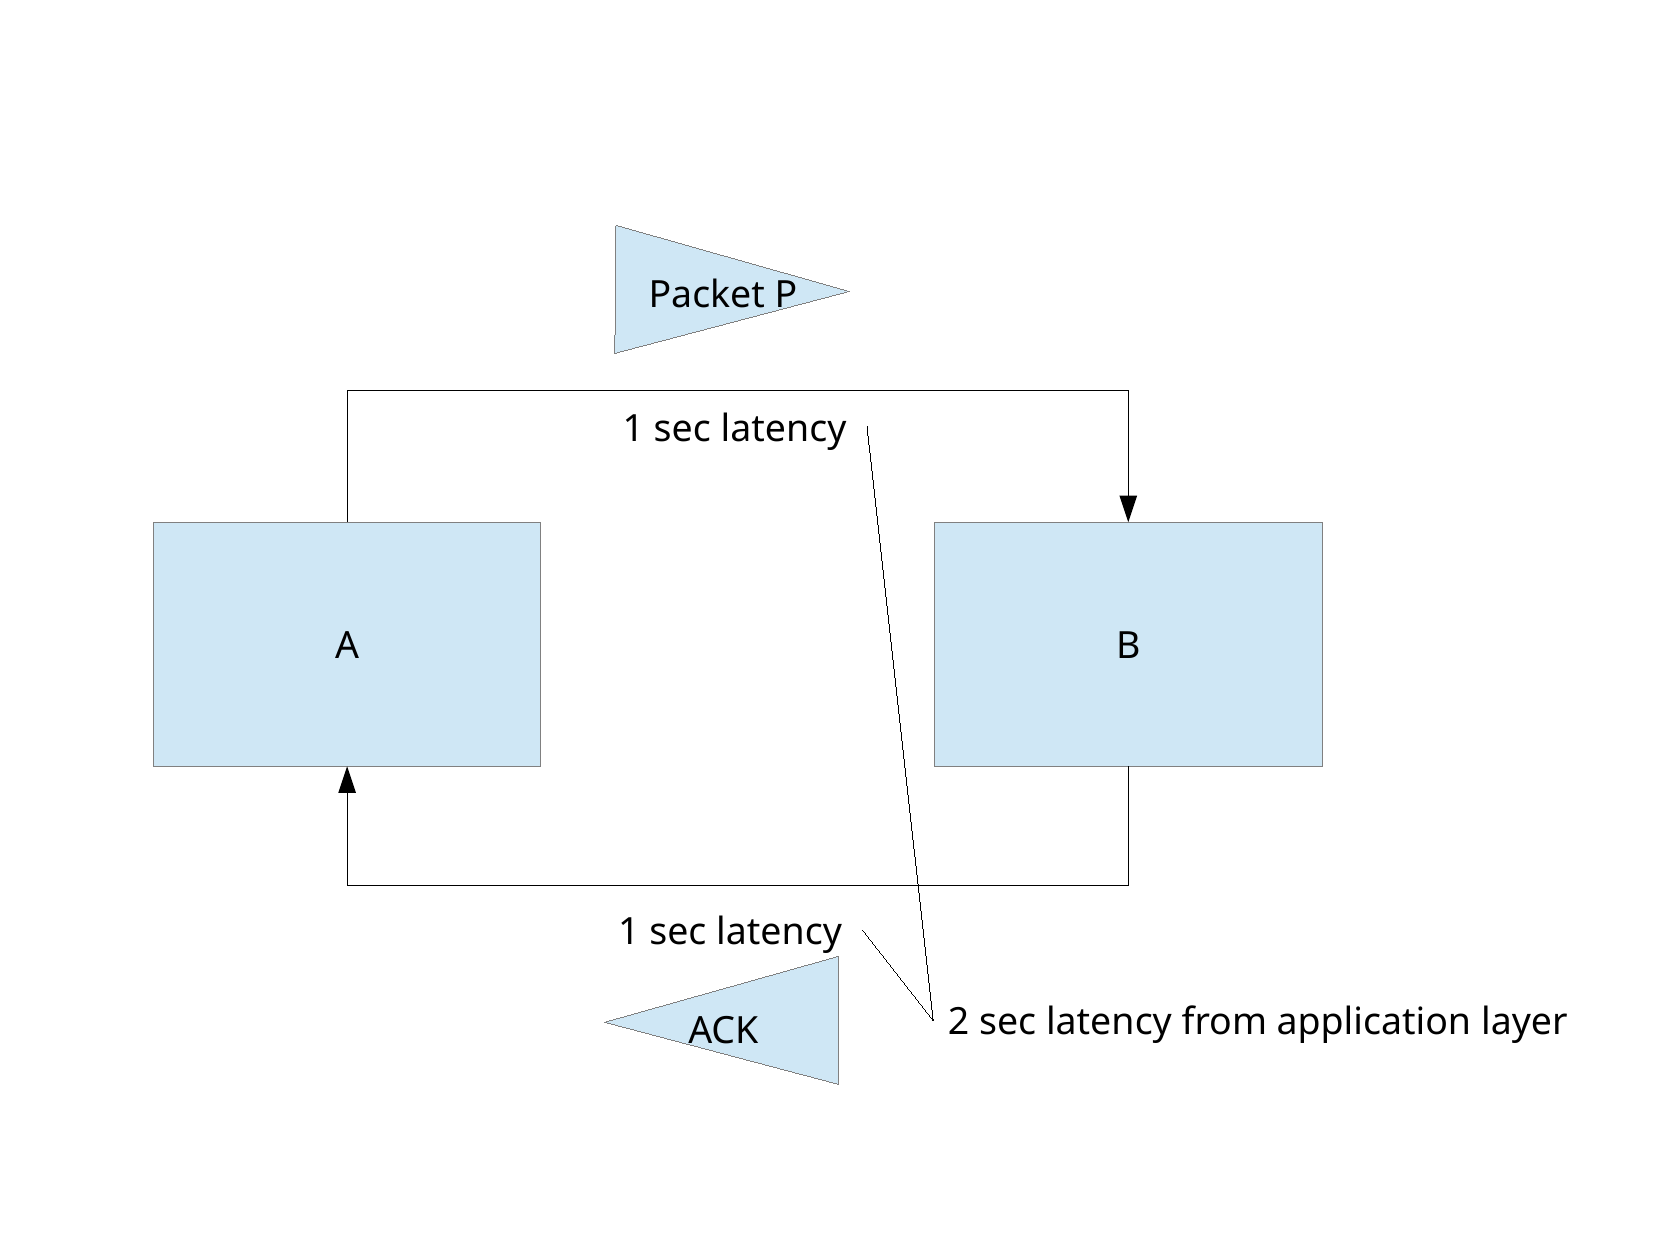

Packet P
1 sec latency
A
B
1 sec latency
2 sec latency from application layer
ACK